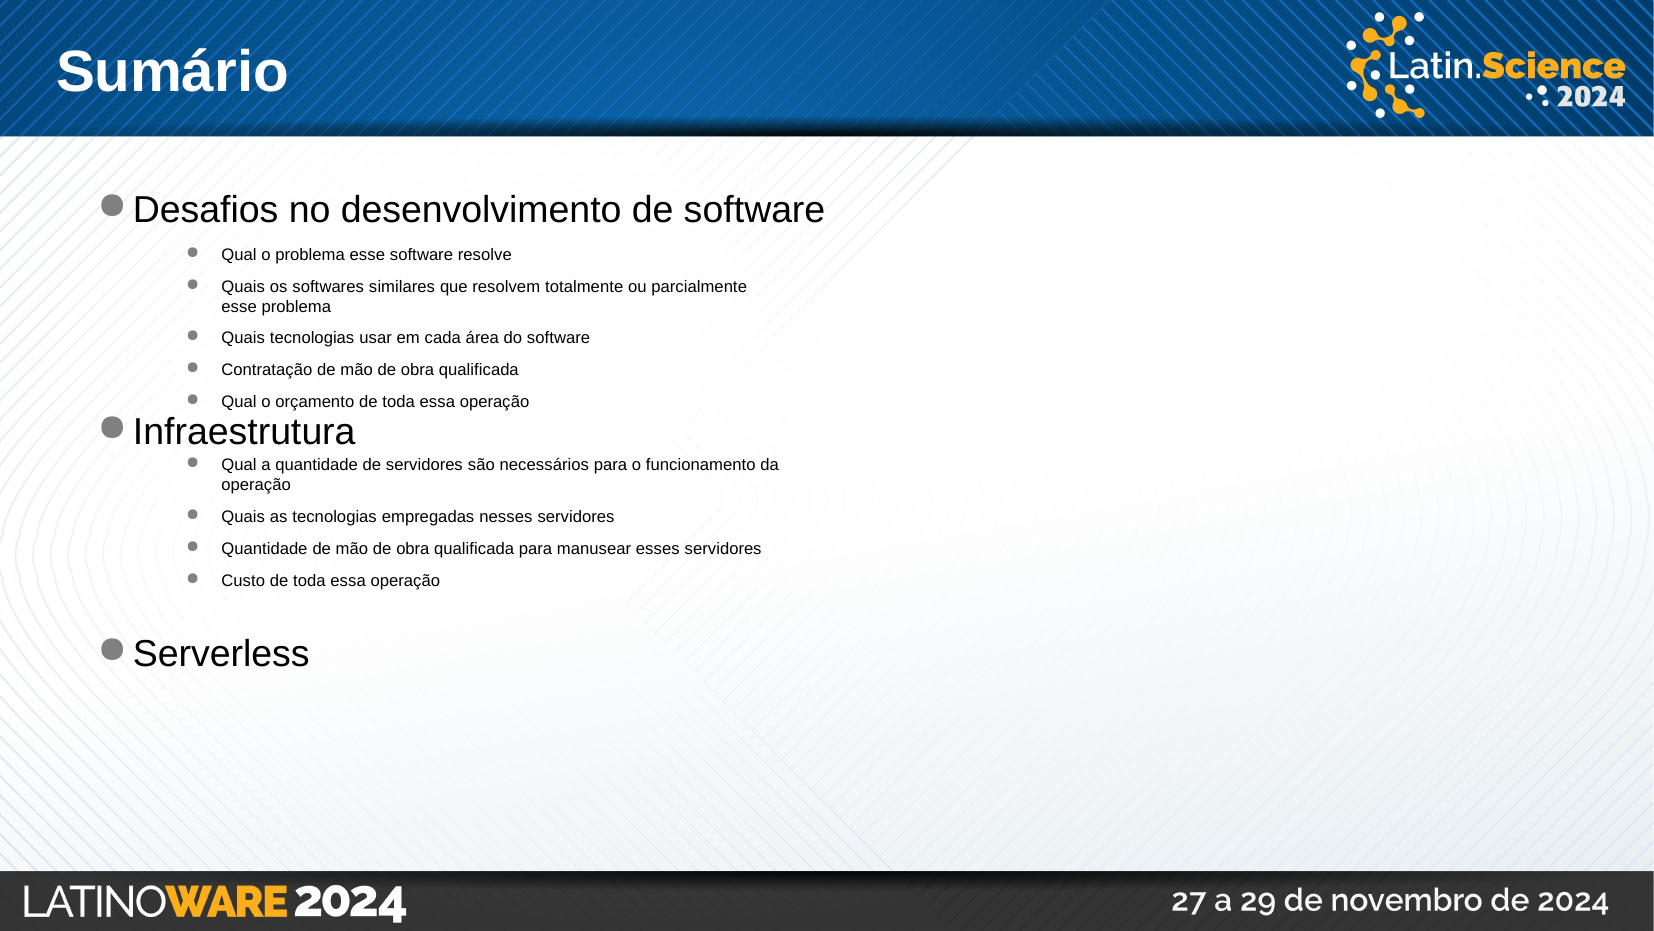

Sumário​
Desafios no desenvolvimento de software​
Infraestrutura​
Serverless
Qual o problema esse software resolve
Quais os softwares similares que resolvem totalmente ou parcialmente esse problema ​
Quais tecnologias usar em cada área do software​
Contratação de mão de obra qualificada​
Qual o orçamento de toda essa operação
Qual a quantidade de servidores são necessários para o funcionamento da operação​
Quais as tecnologias empregadas nesses servidores​
Quantidade de mão de obra qualificada para manusear esses servidores​
Custo de toda essa operação